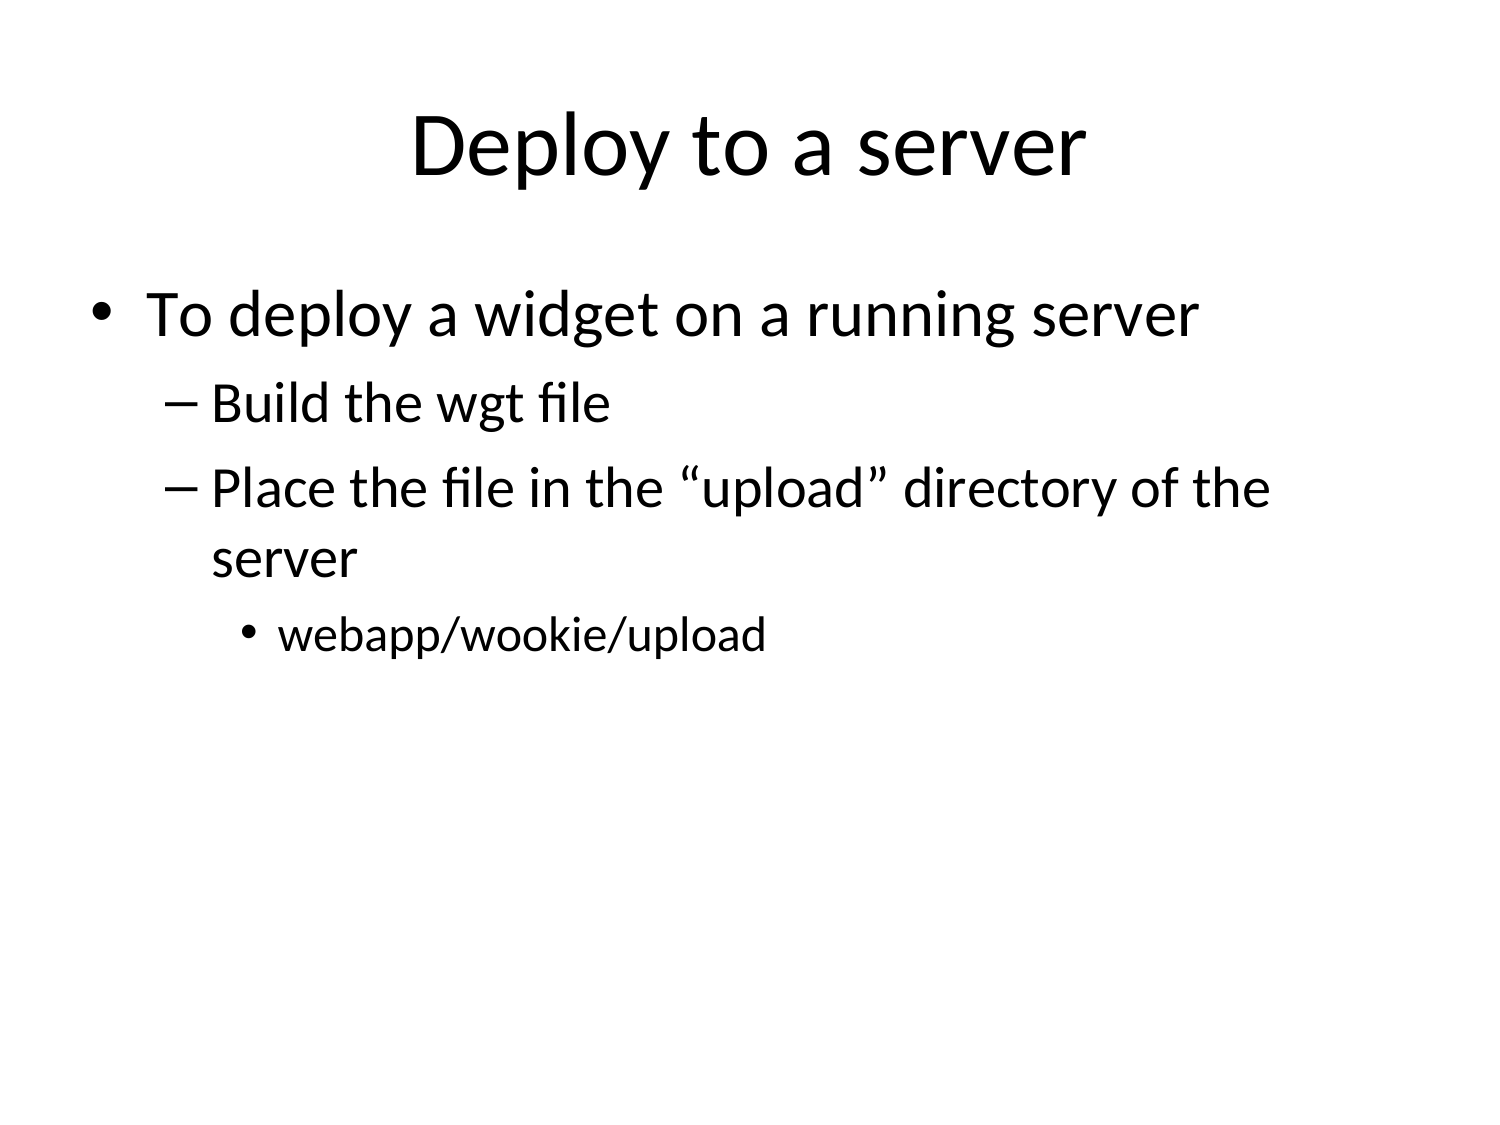

# Deploy to a server
To deploy a widget on a running server
Build the wgt file
Place the file in the “upload” directory of the server
webapp/wookie/upload